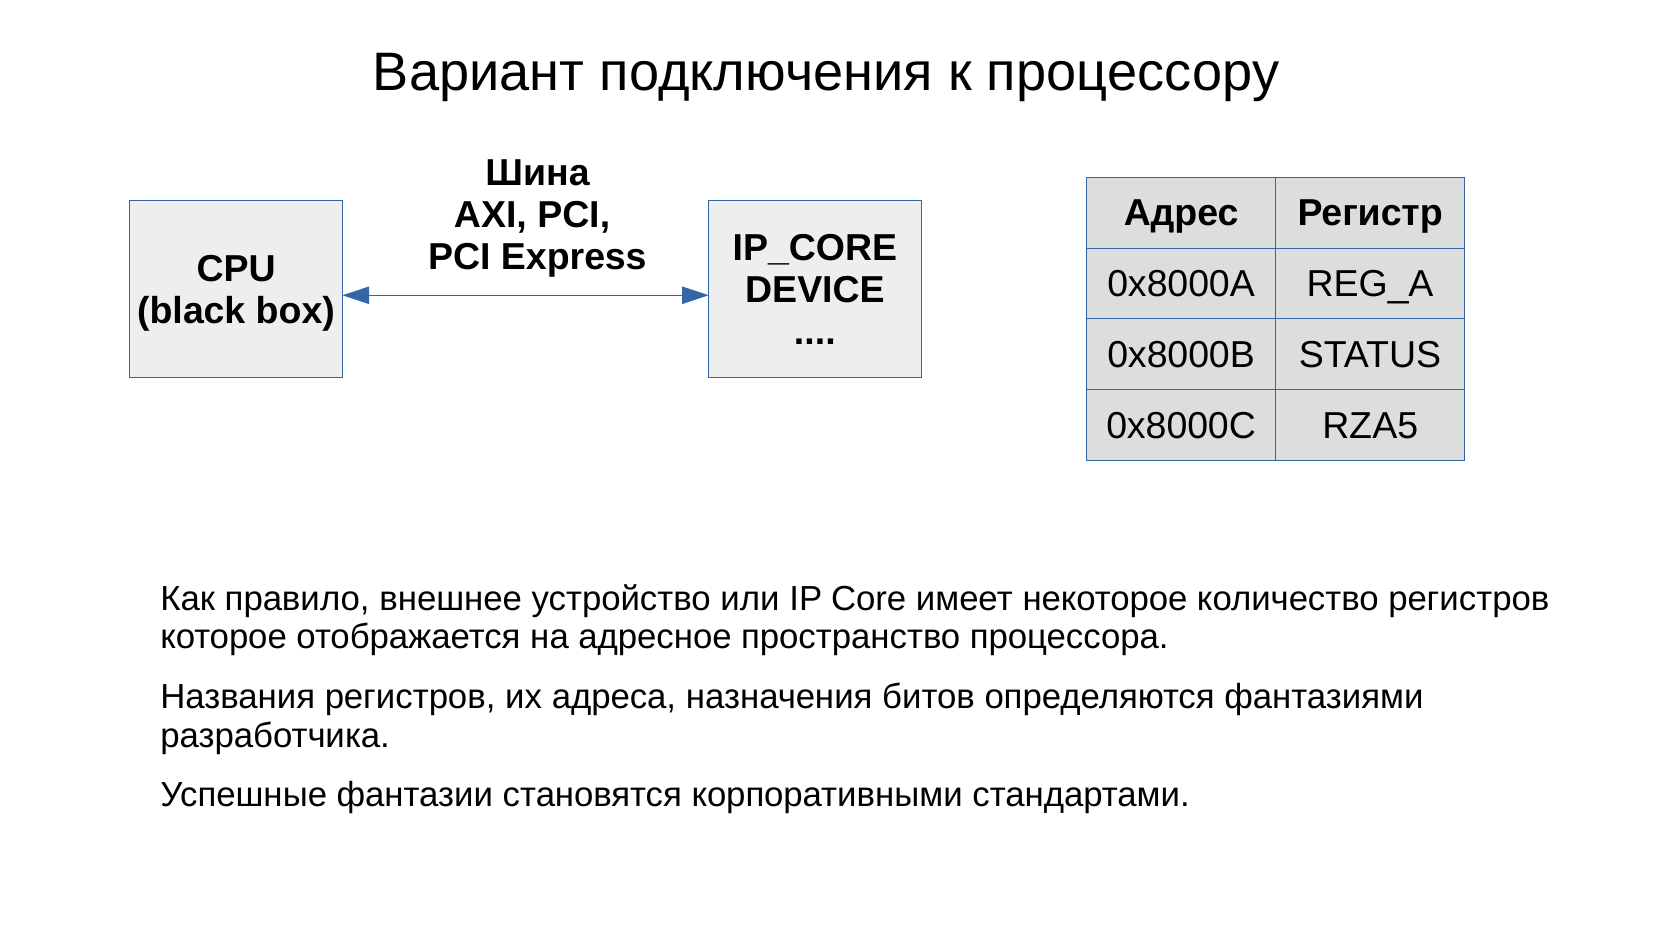

# Вариант подключения к процессору
Шина
AXI, PCI,
PCI Express
Адрес
Регистр
CPU
(black box)
IP_CORE
DEVICE
....
0x8000A
REG_A
0x8000B
STATUS
0x8000C
RZA5
Как правило, внешнее устройство или IP Core имеет некоторое количество регистров которое отображается на адресное пространство процессора.
Названия регистров, их адреса, назначения битов определяются фантазиями разработчика.
Успешные фантазии становятся корпоративными стандартами.